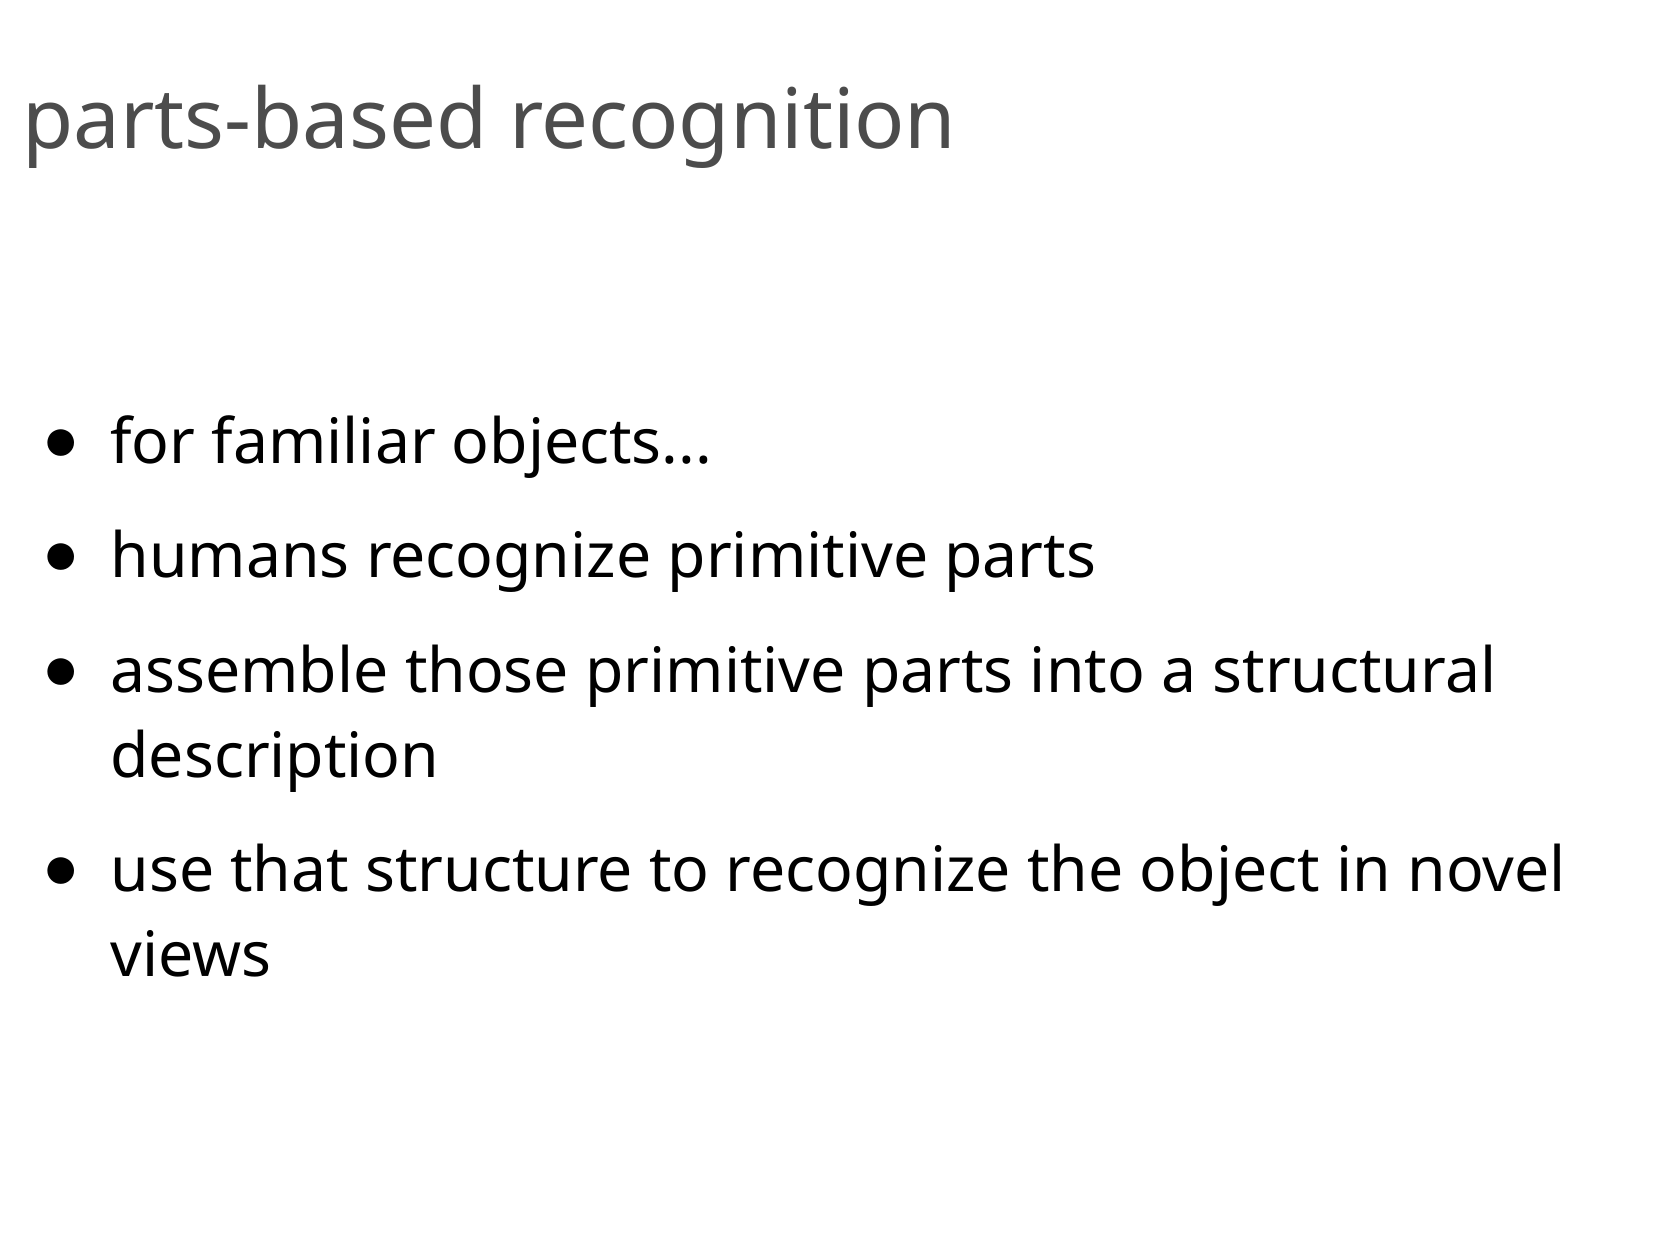

# parts-based recognition
for familiar objects...
humans recognize primitive parts
assemble those primitive parts into a structural description
use that structure to recognize the object in novel views